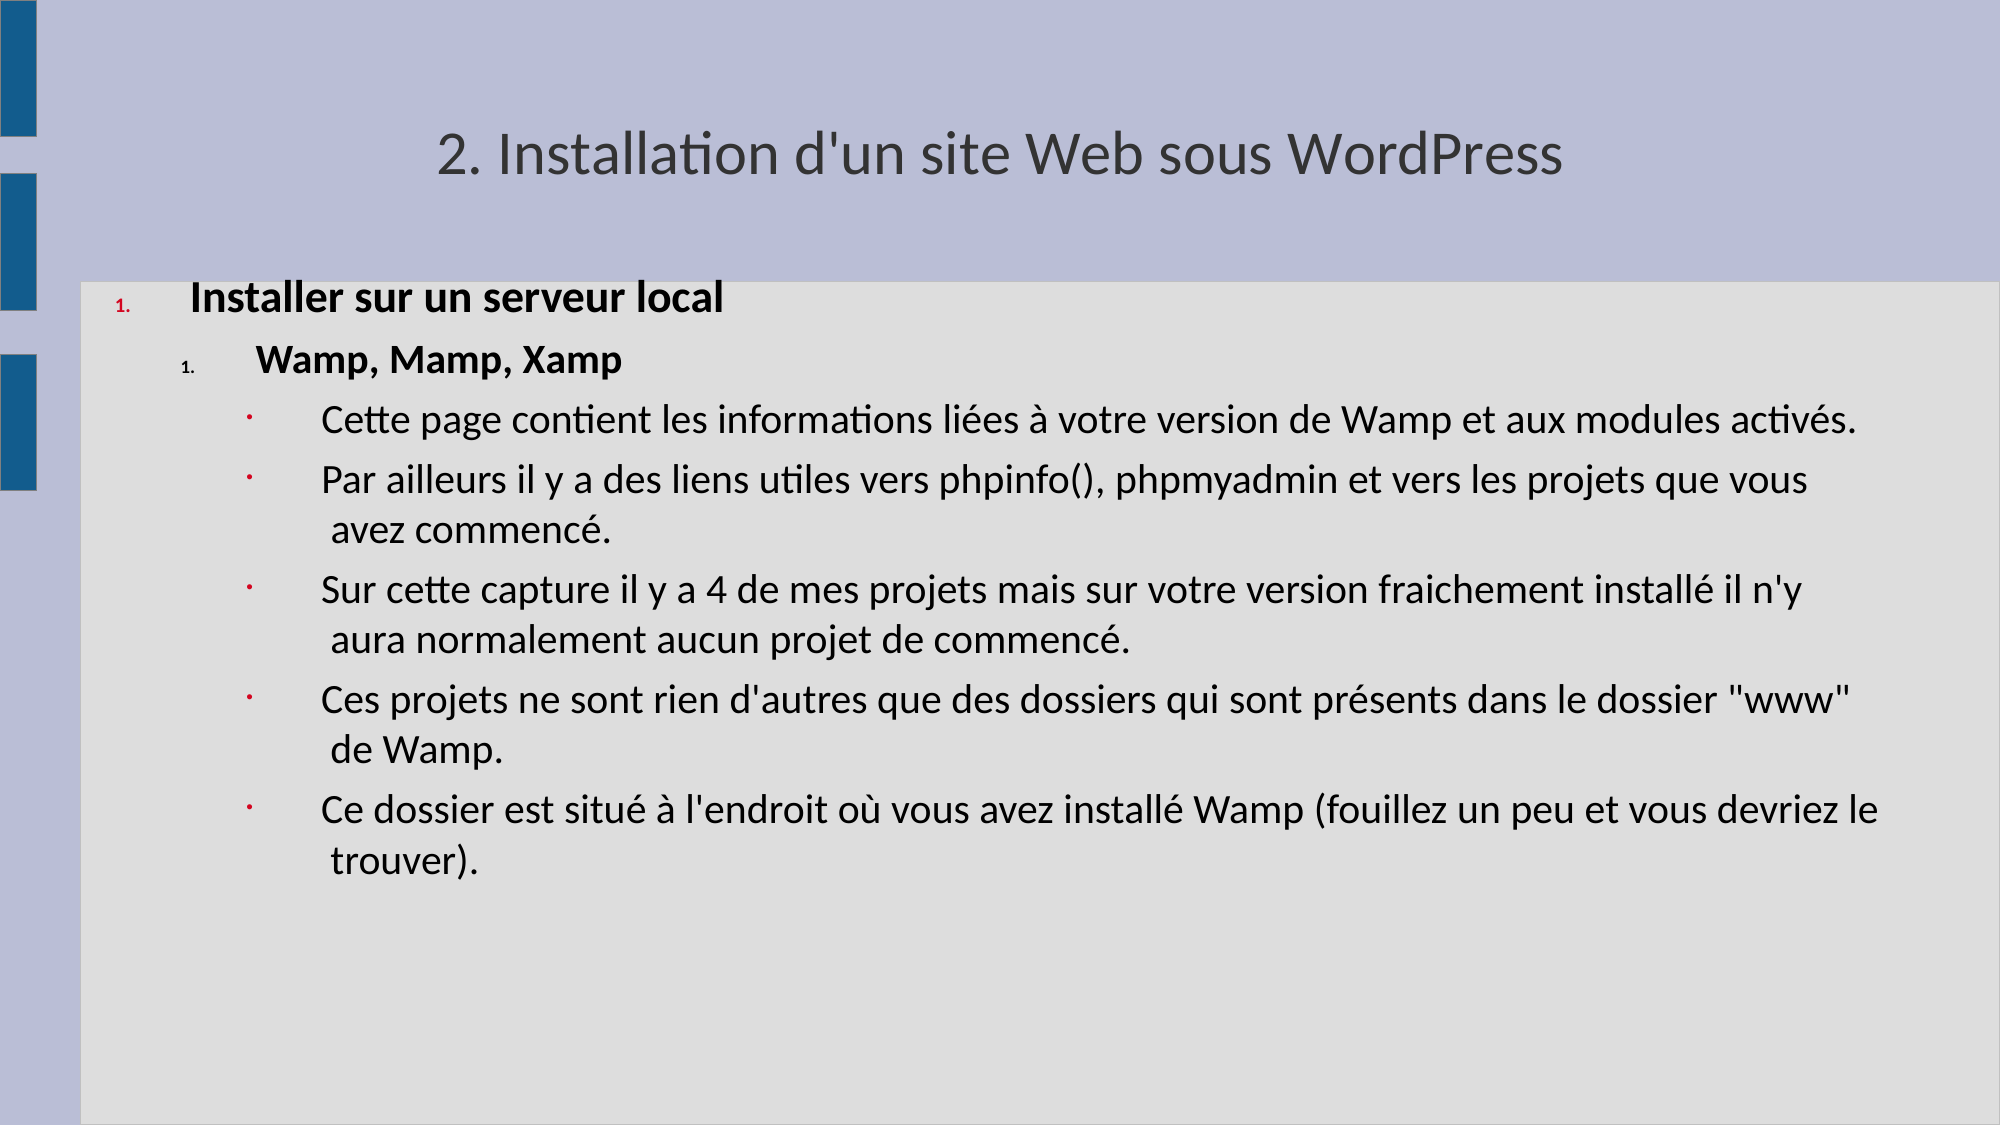

# 2. Installation d'un site Web sous WordPress
Installer sur un serveur local
Wamp, Mamp, Xamp
Cette page contient les informations liées à votre version de Wamp et aux modules activés.
Par ailleurs il y a des liens utiles vers phpinfo(), phpmyadmin et vers les projets que vous avez commencé.
Sur cette capture il y a 4 de mes projets mais sur votre version fraichement installé il n'y aura normalement aucun projet de commencé.
Ces projets ne sont rien d'autres que des dossiers qui sont présents dans le dossier "www" de Wamp.
Ce dossier est situé à l'endroit où vous avez installé Wamp (fouillez un peu et vous devriez le trouver).